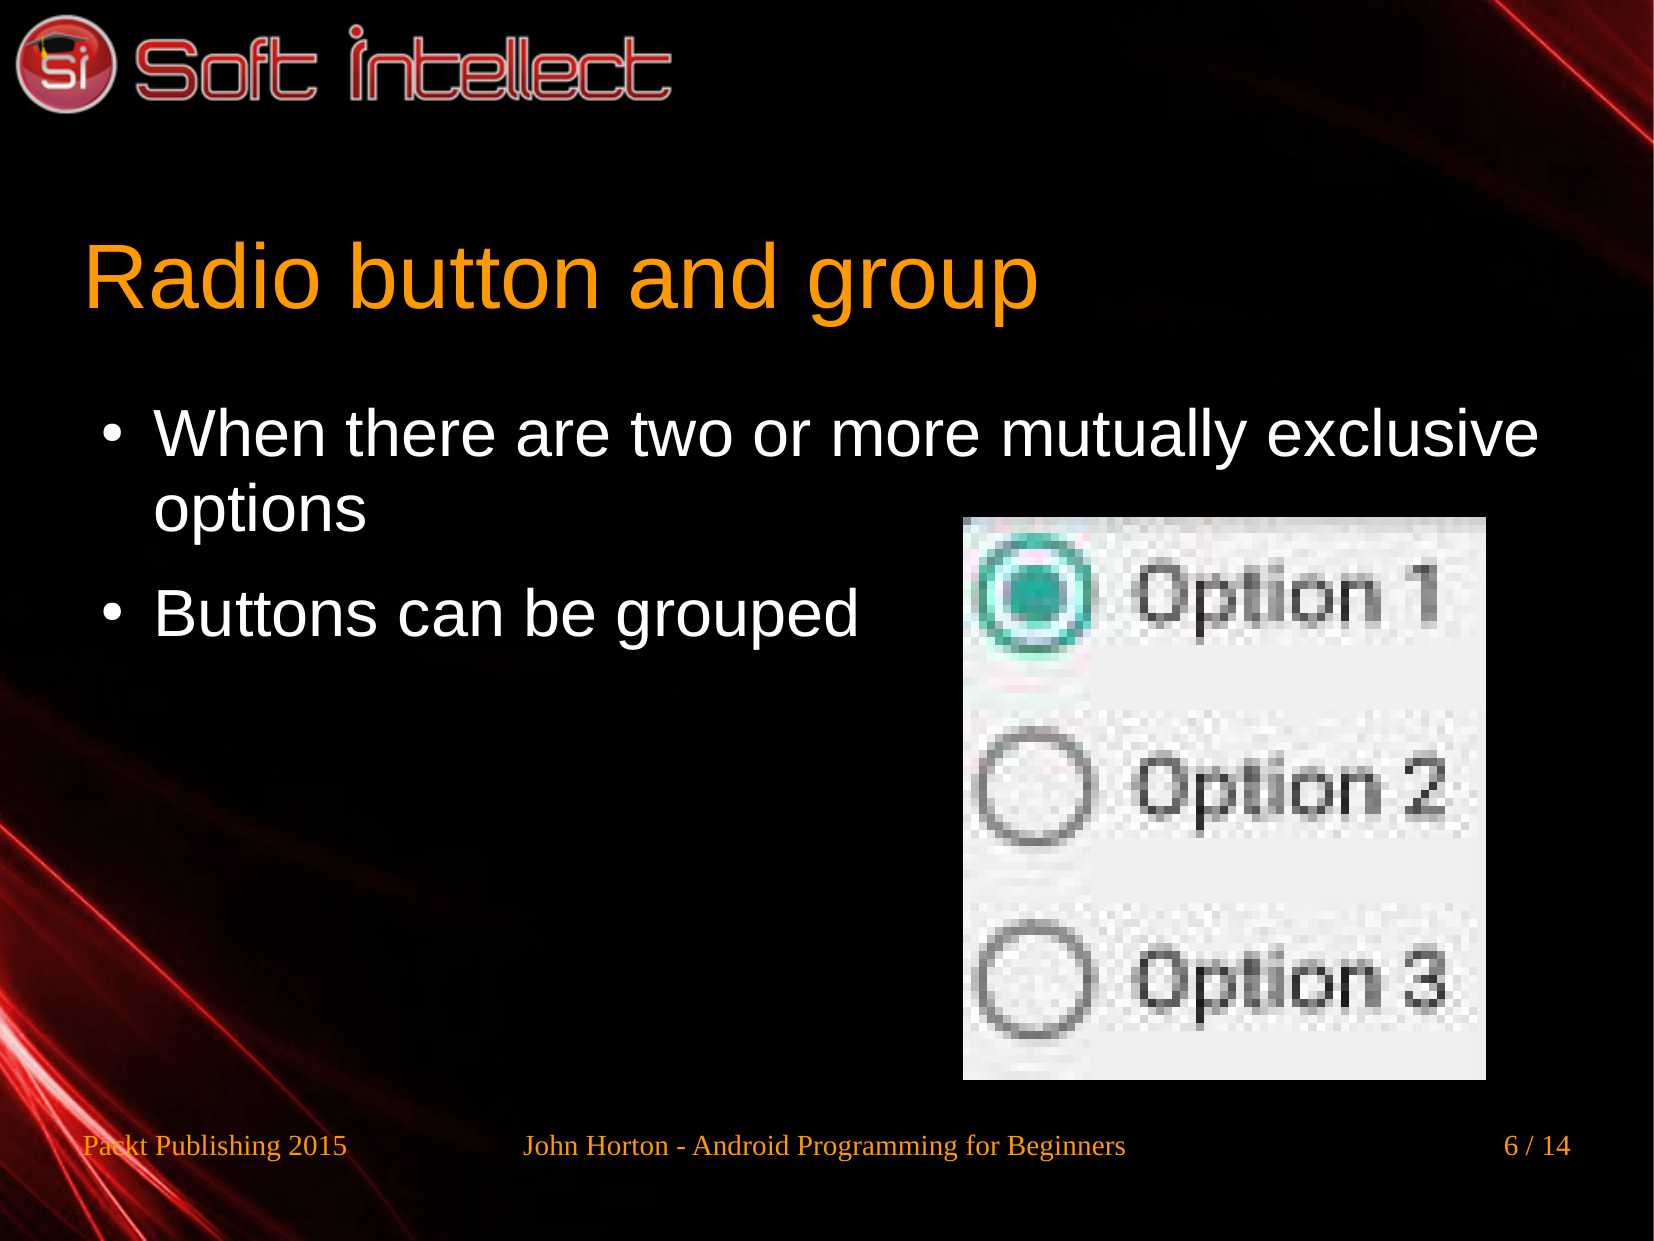

# Radio button and group
When there are two or more mutually exclusive options
Buttons can be grouped
Packt Publishing 2015
John Horton - Android Programming for Beginners
6